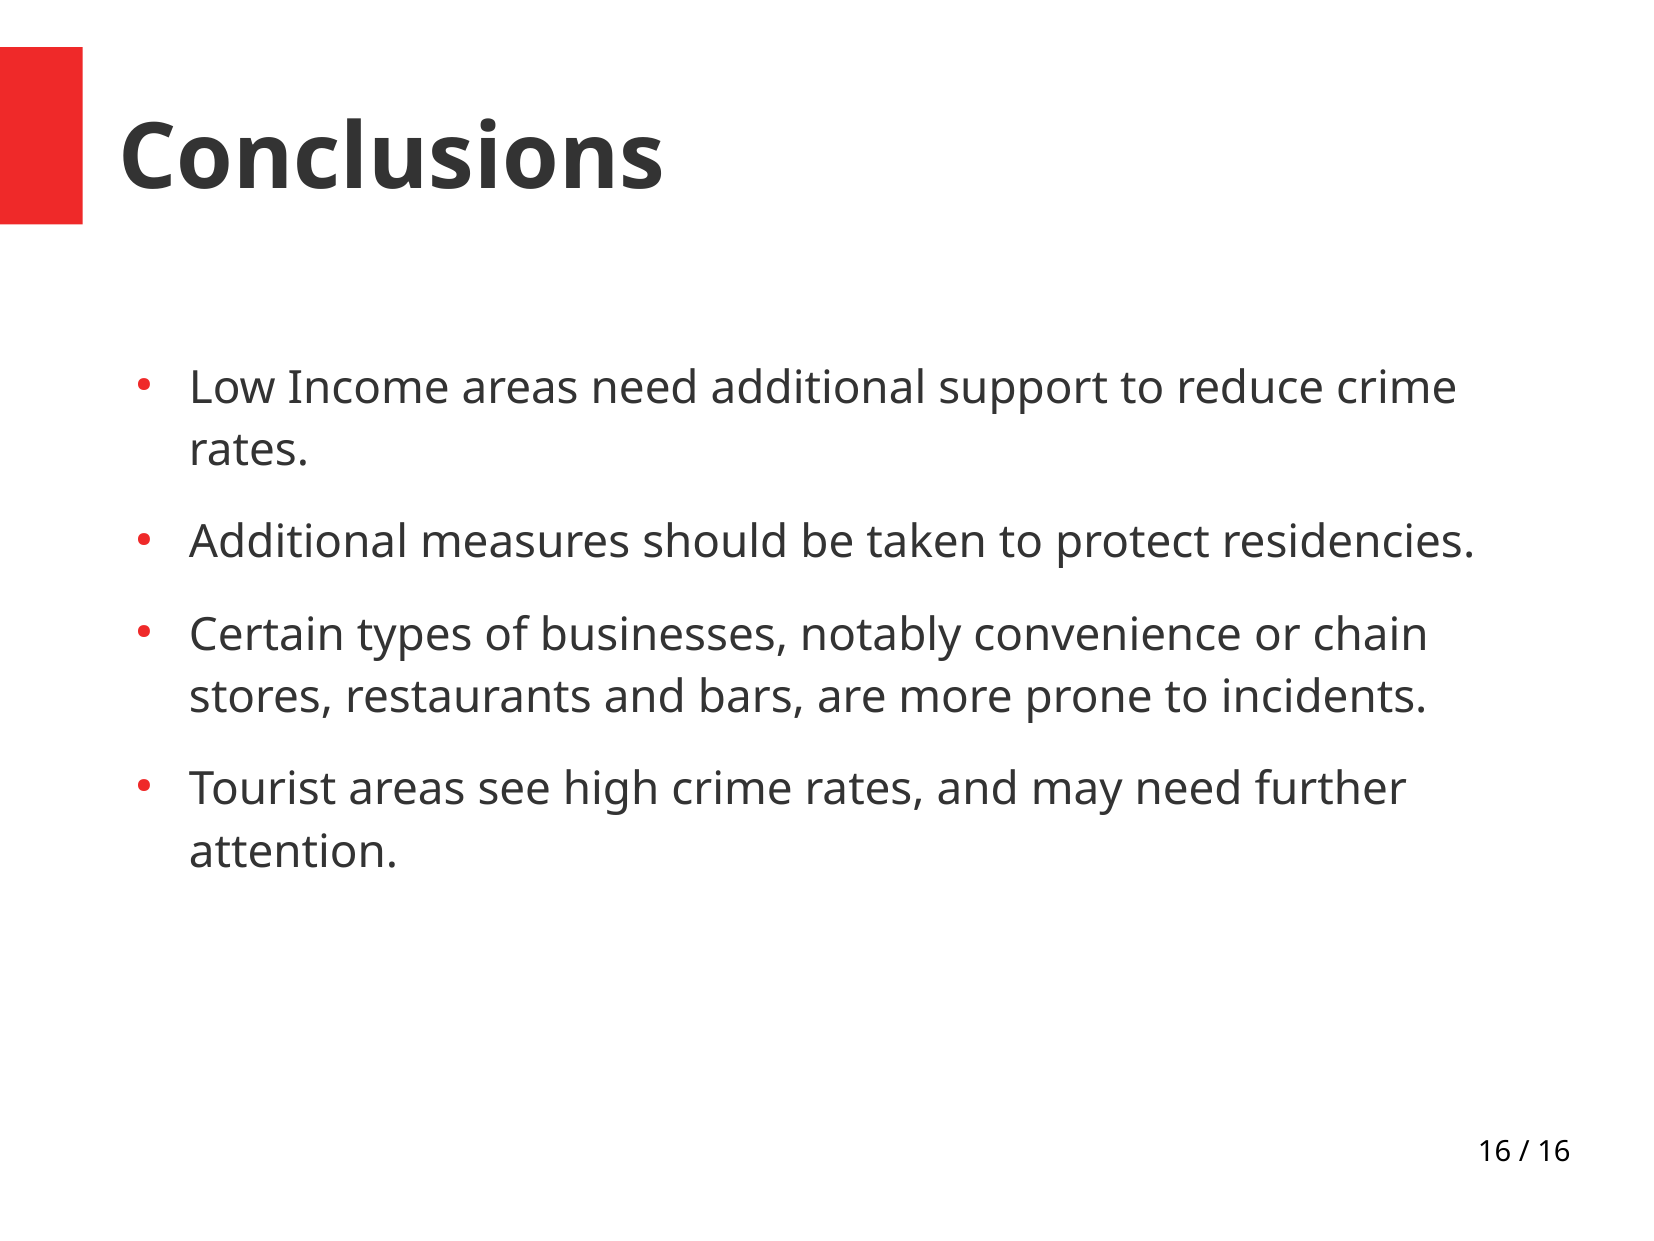

# Conclusions
Low Income areas need additional support to reduce crime rates.
Additional measures should be taken to protect residencies.
Certain types of businesses, notably convenience or chain stores, restaurants and bars, are more prone to incidents.
Tourist areas see high crime rates, and may need further attention.
16